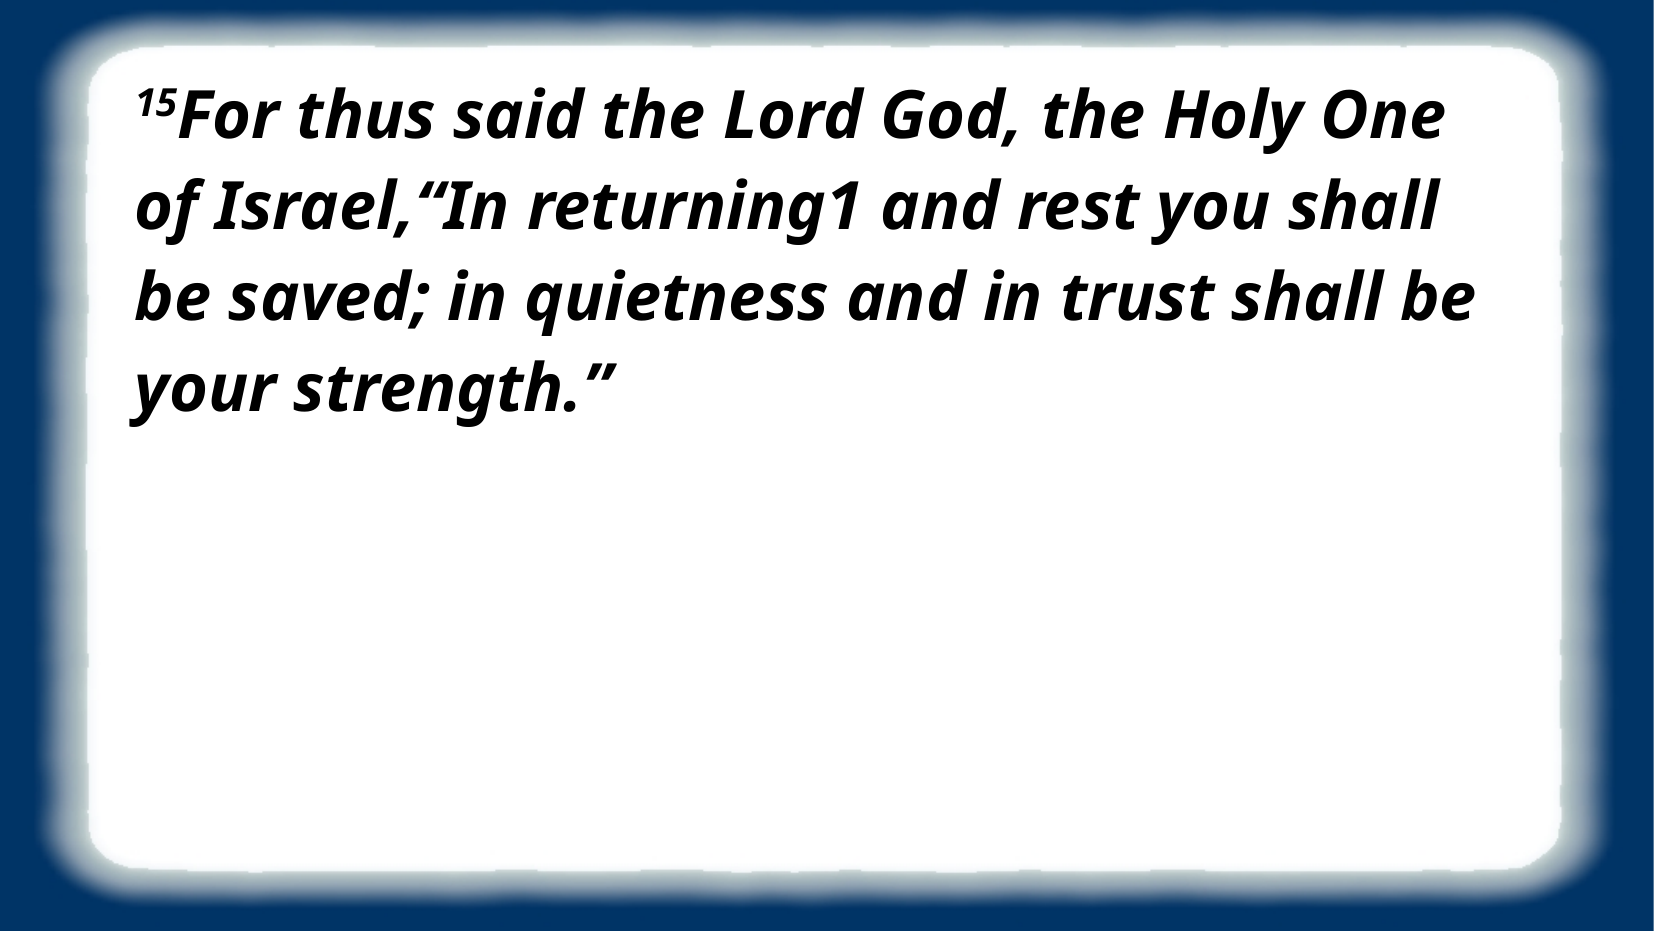

15For thus said the Lord God, the Holy One of Israel,“In returning1 and rest you shall be saved; in quietness and in trust shall be your strength.”